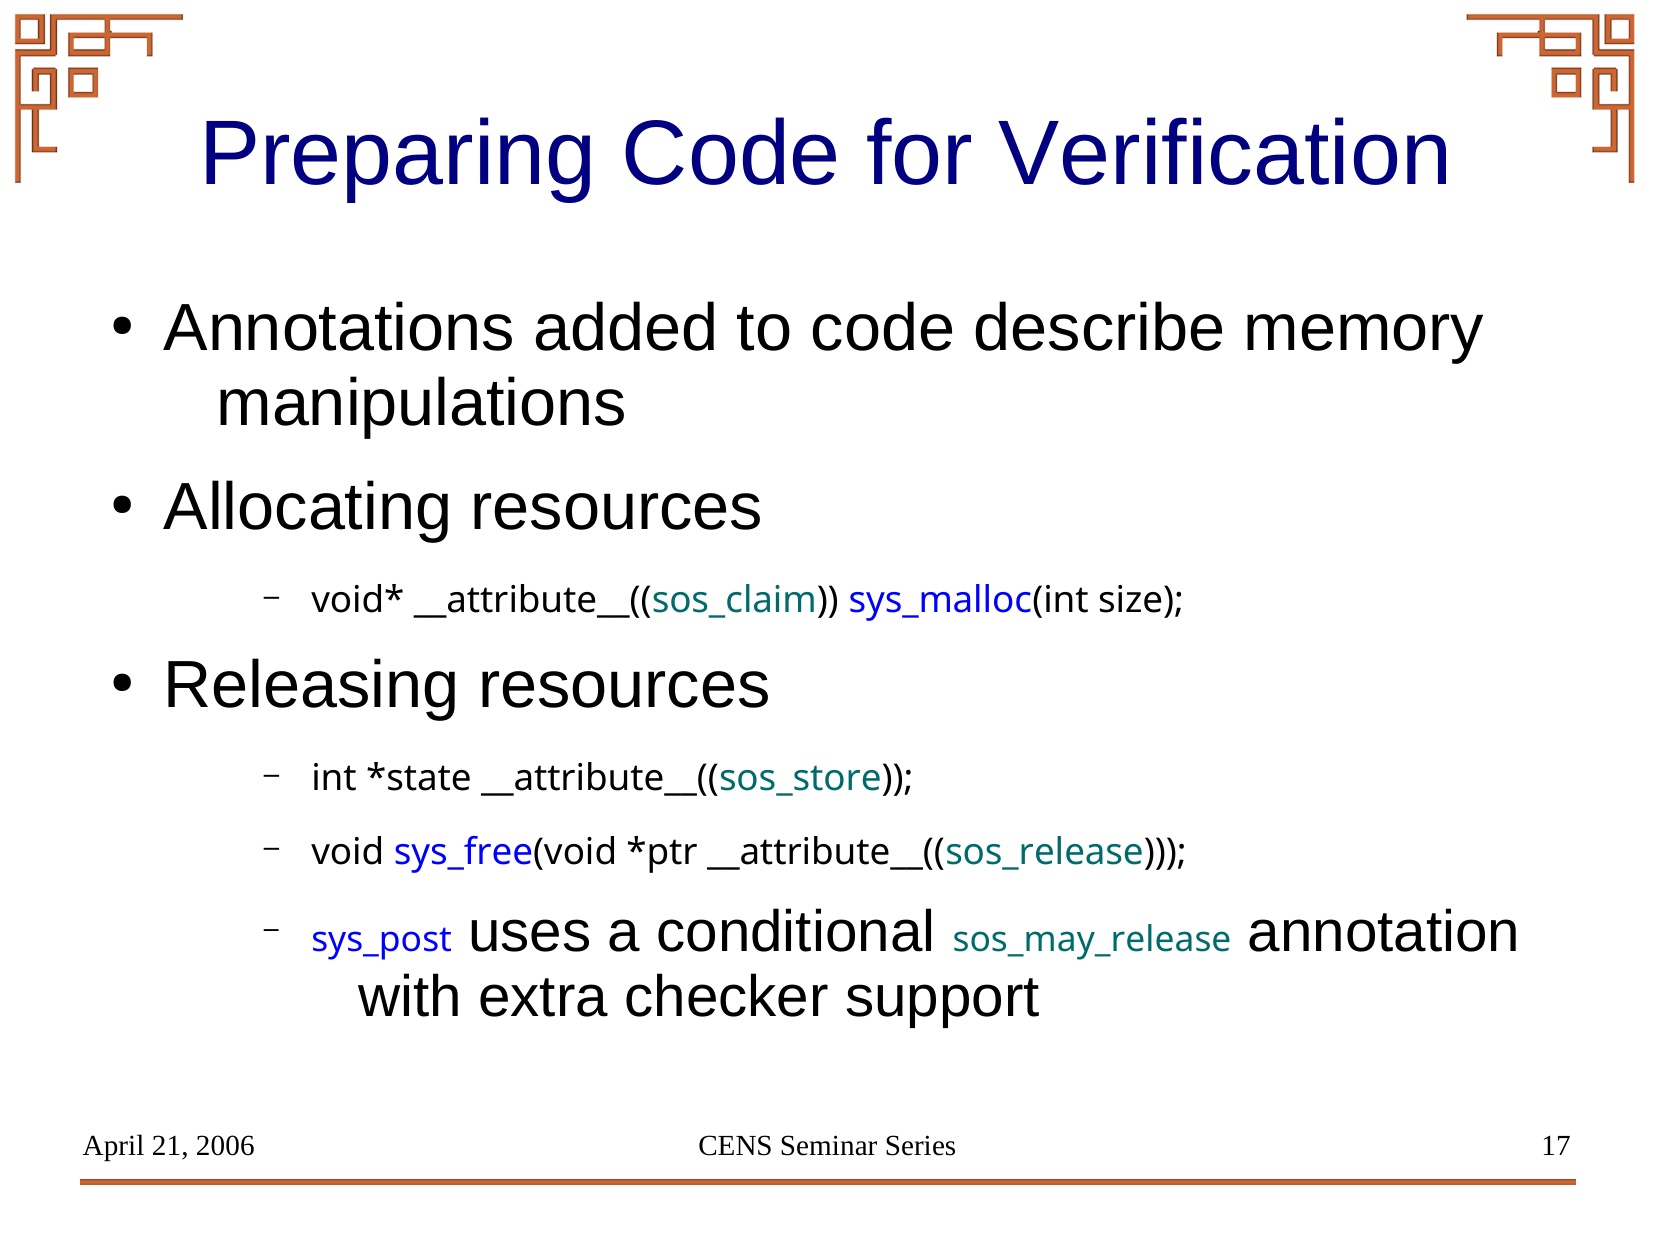

# Preparing Code for Verification
Annotations added to code describe memory manipulations
Allocating resources
void* __attribute__((sos_claim)) sys_malloc(int size);
Releasing resources
int *state __attribute__((sos_store));
void sys_free(void *ptr __attribute__((sos_release)));
sys_post uses a conditional sos_may_release annotation with extra checker support
April 21, 2006
CENS Seminar Series
17